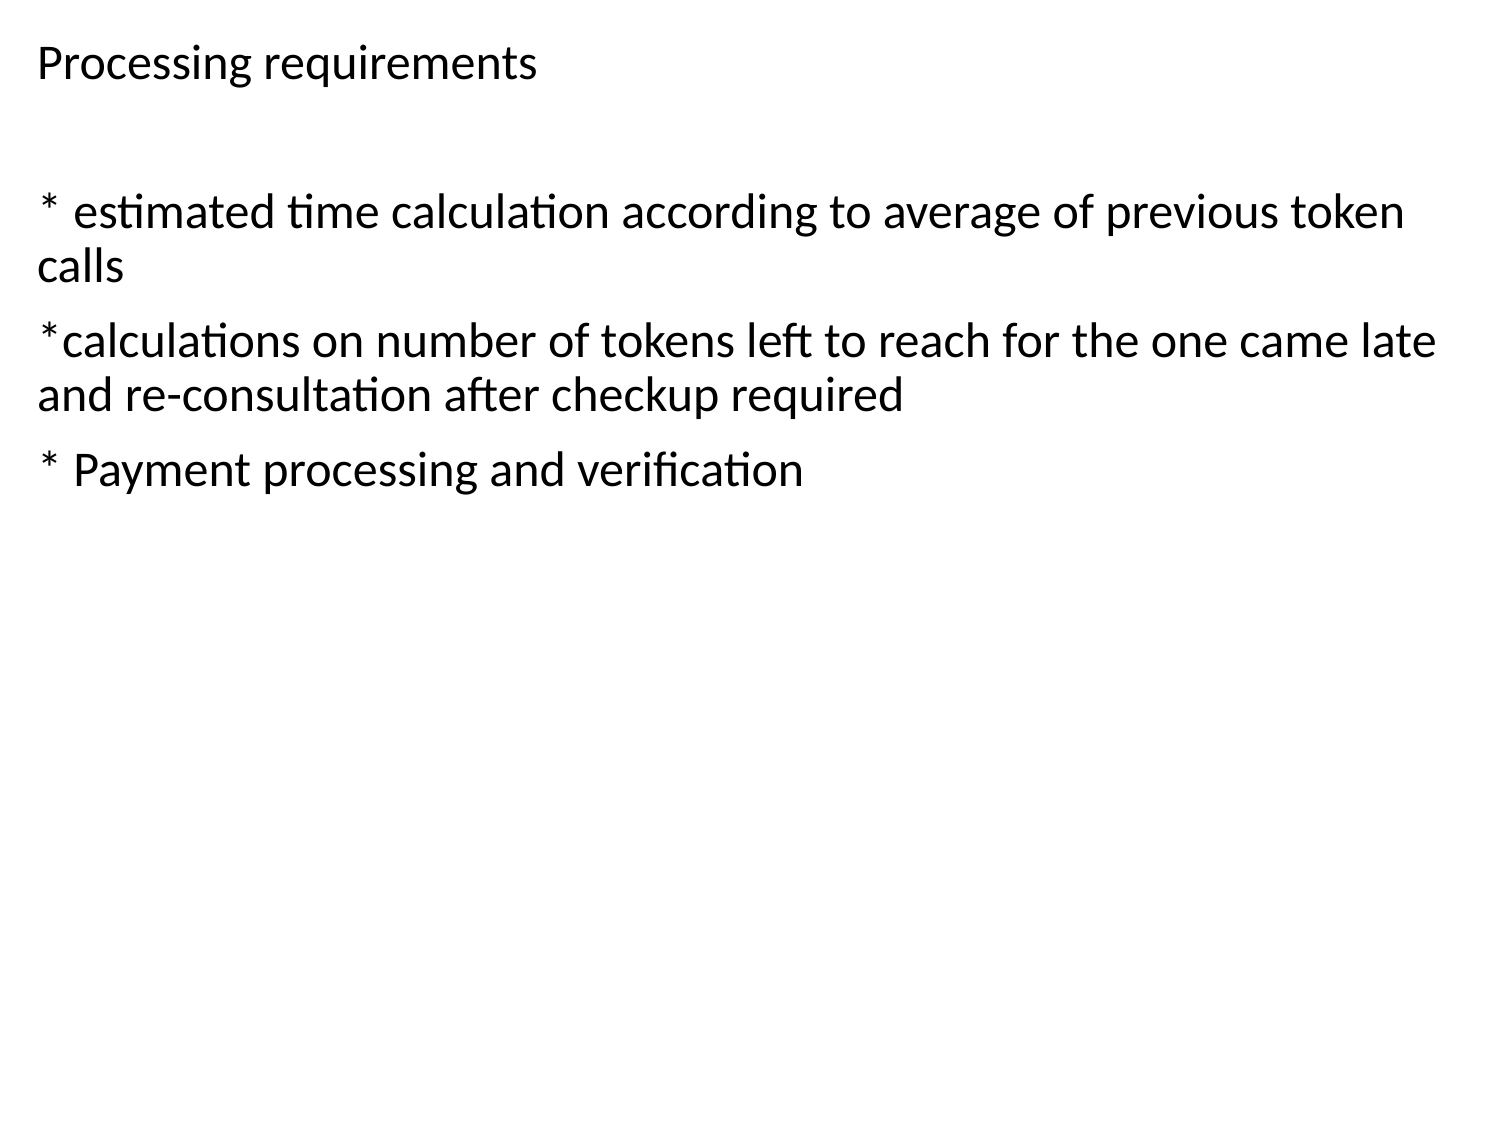

#
Processing requirements
* estimated time calculation according to average of previous token calls
*calculations on number of tokens left to reach for the one came late and re-consultation after checkup required
* Payment processing and verification